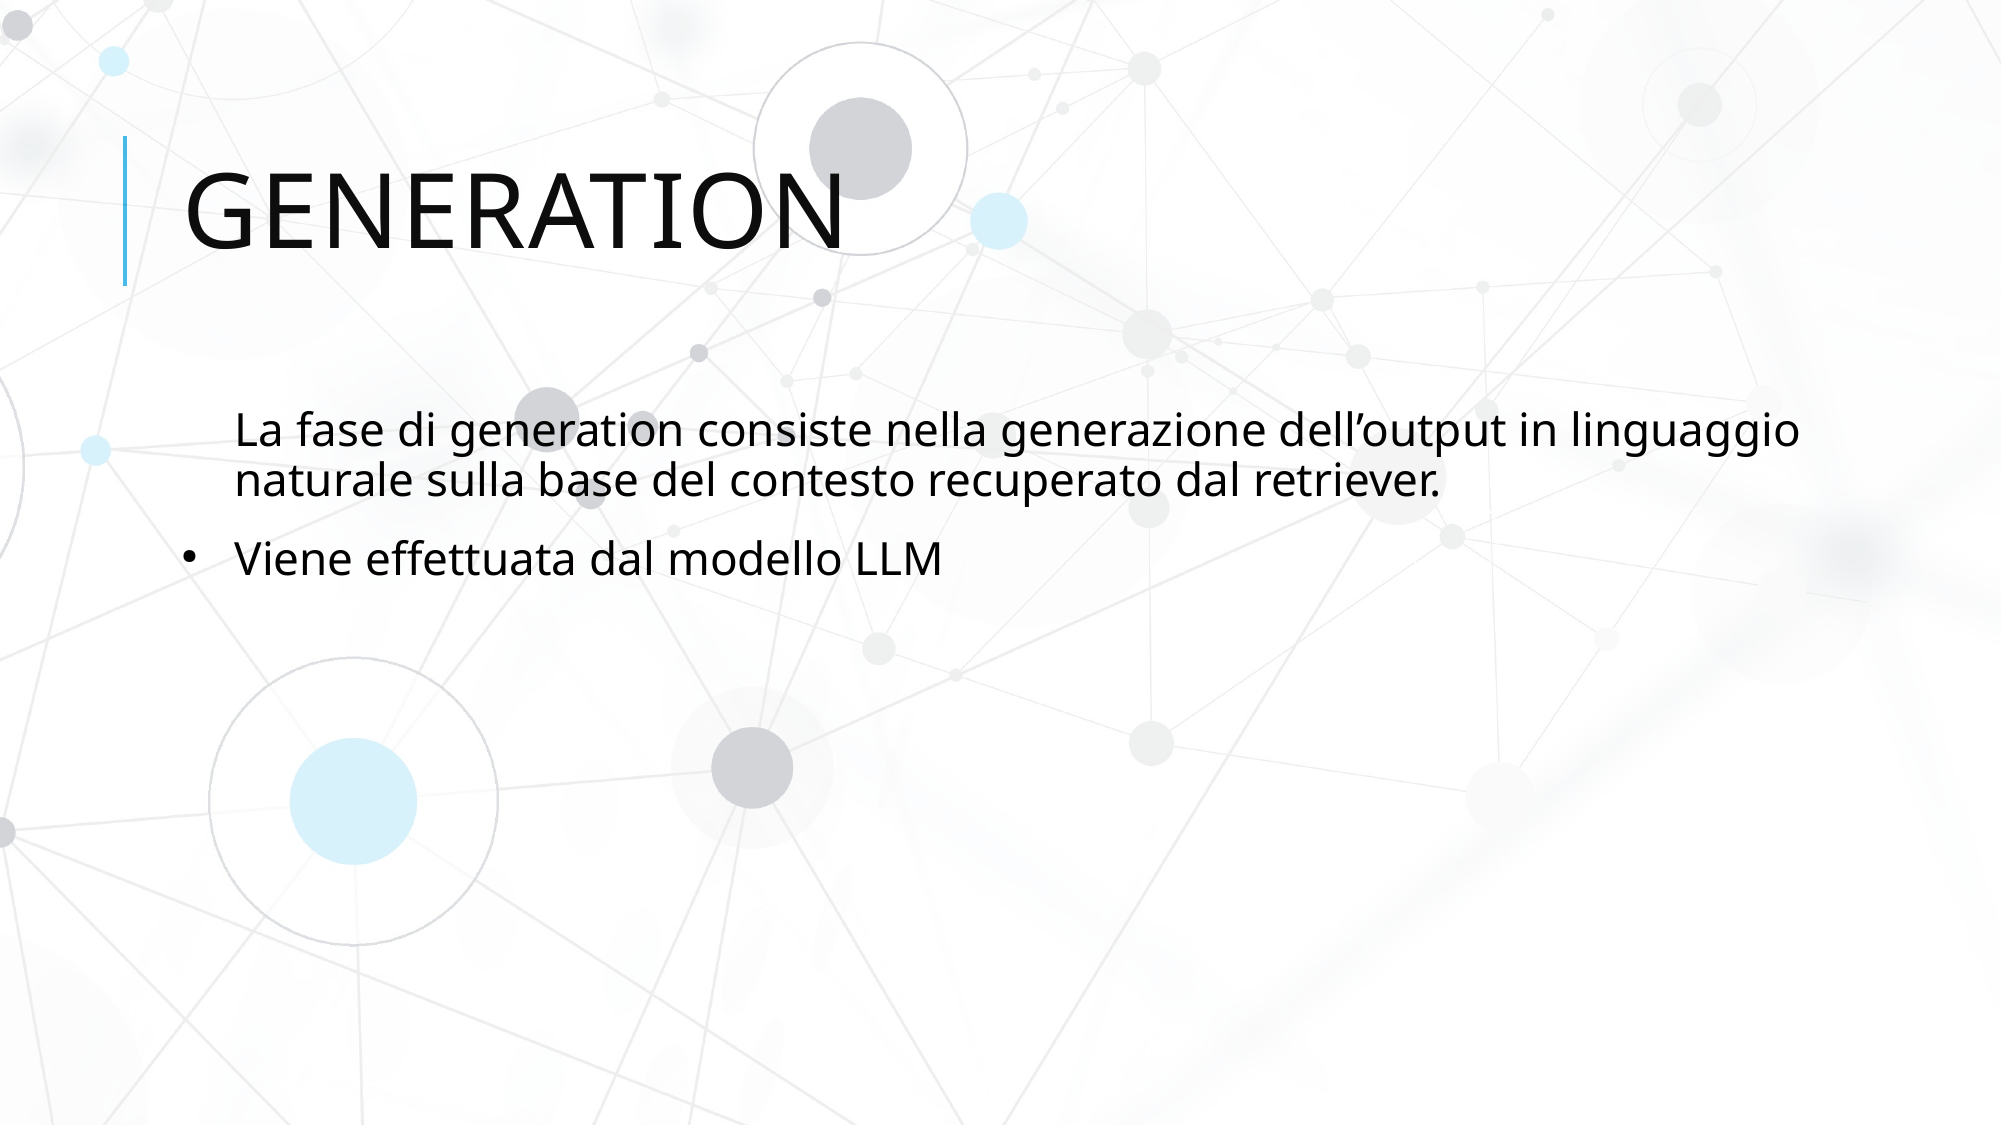

# GENERation
La fase di generation consiste nella generazione dell’output in linguaggio naturale sulla base del contesto recuperato dal retriever.
Viene effettuata dal modello LLM